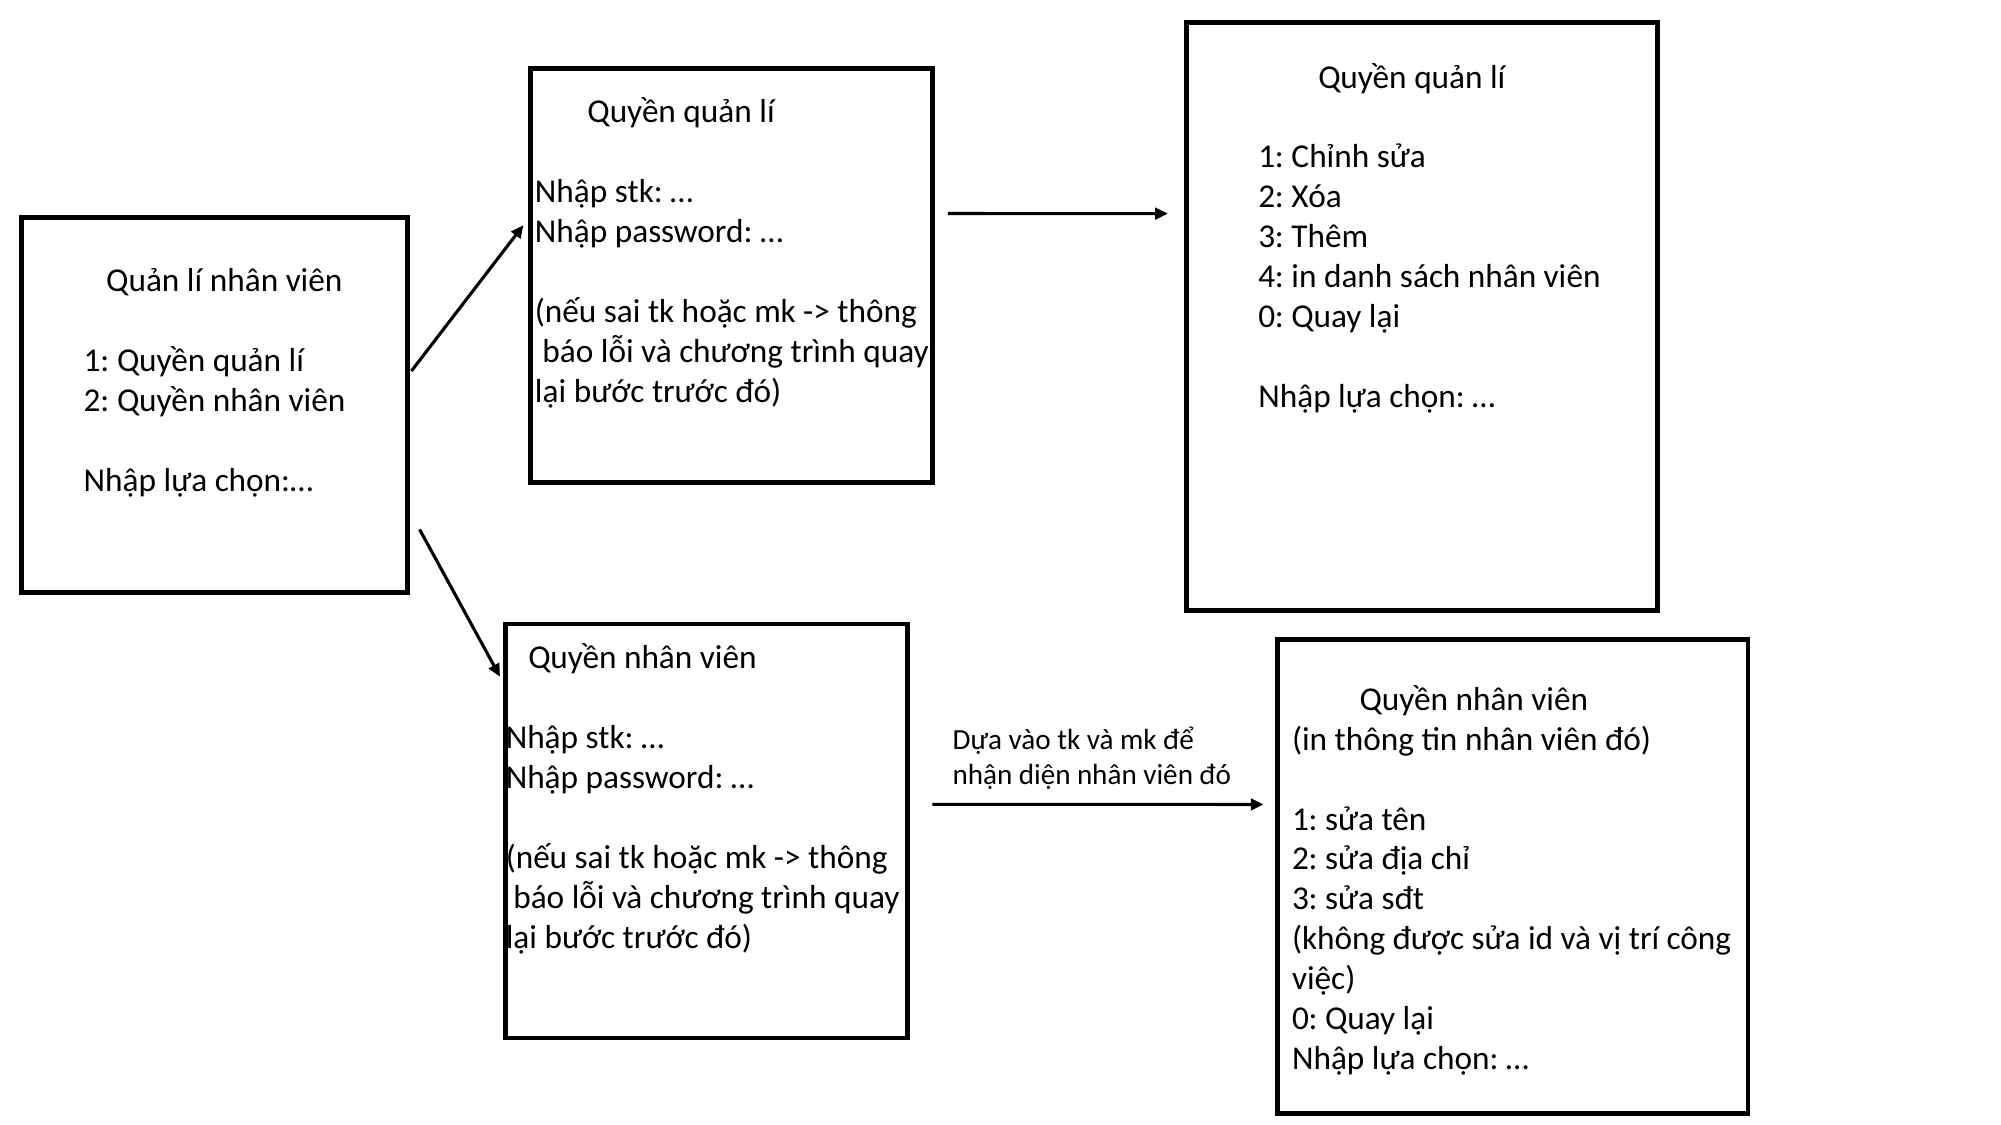

Quyền quản lí
1: Chỉnh sửa
2: Xóa
3: Thêm
4: in danh sách nhân viên
0: Quay lại
Nhập lựa chọn: …
 Quyền quản lí
Nhập stk: …
Nhập password: …
(nếu sai tk hoặc mk -> thông
 báo lỗi và chương trình quay
lại bước trước đó)
 Quản lí nhân viên
1: Quyền quản lí
2: Quyền nhân viên
Nhập lựa chọn:…
 Quyền nhân viên
Nhập stk: …
Nhập password: …
(nếu sai tk hoặc mk -> thông
 báo lỗi và chương trình quay
lại bước trước đó)
 Quyền nhân viên
(in thông tin nhân viên đó)
1: sửa tên
2: sửa địa chỉ
3: sửa sđt
(không được sửa id và vị trí công việc)
0: Quay lại
Nhập lựa chọn: …
Dựa vào tk và mk để
nhận diện nhân viên đó